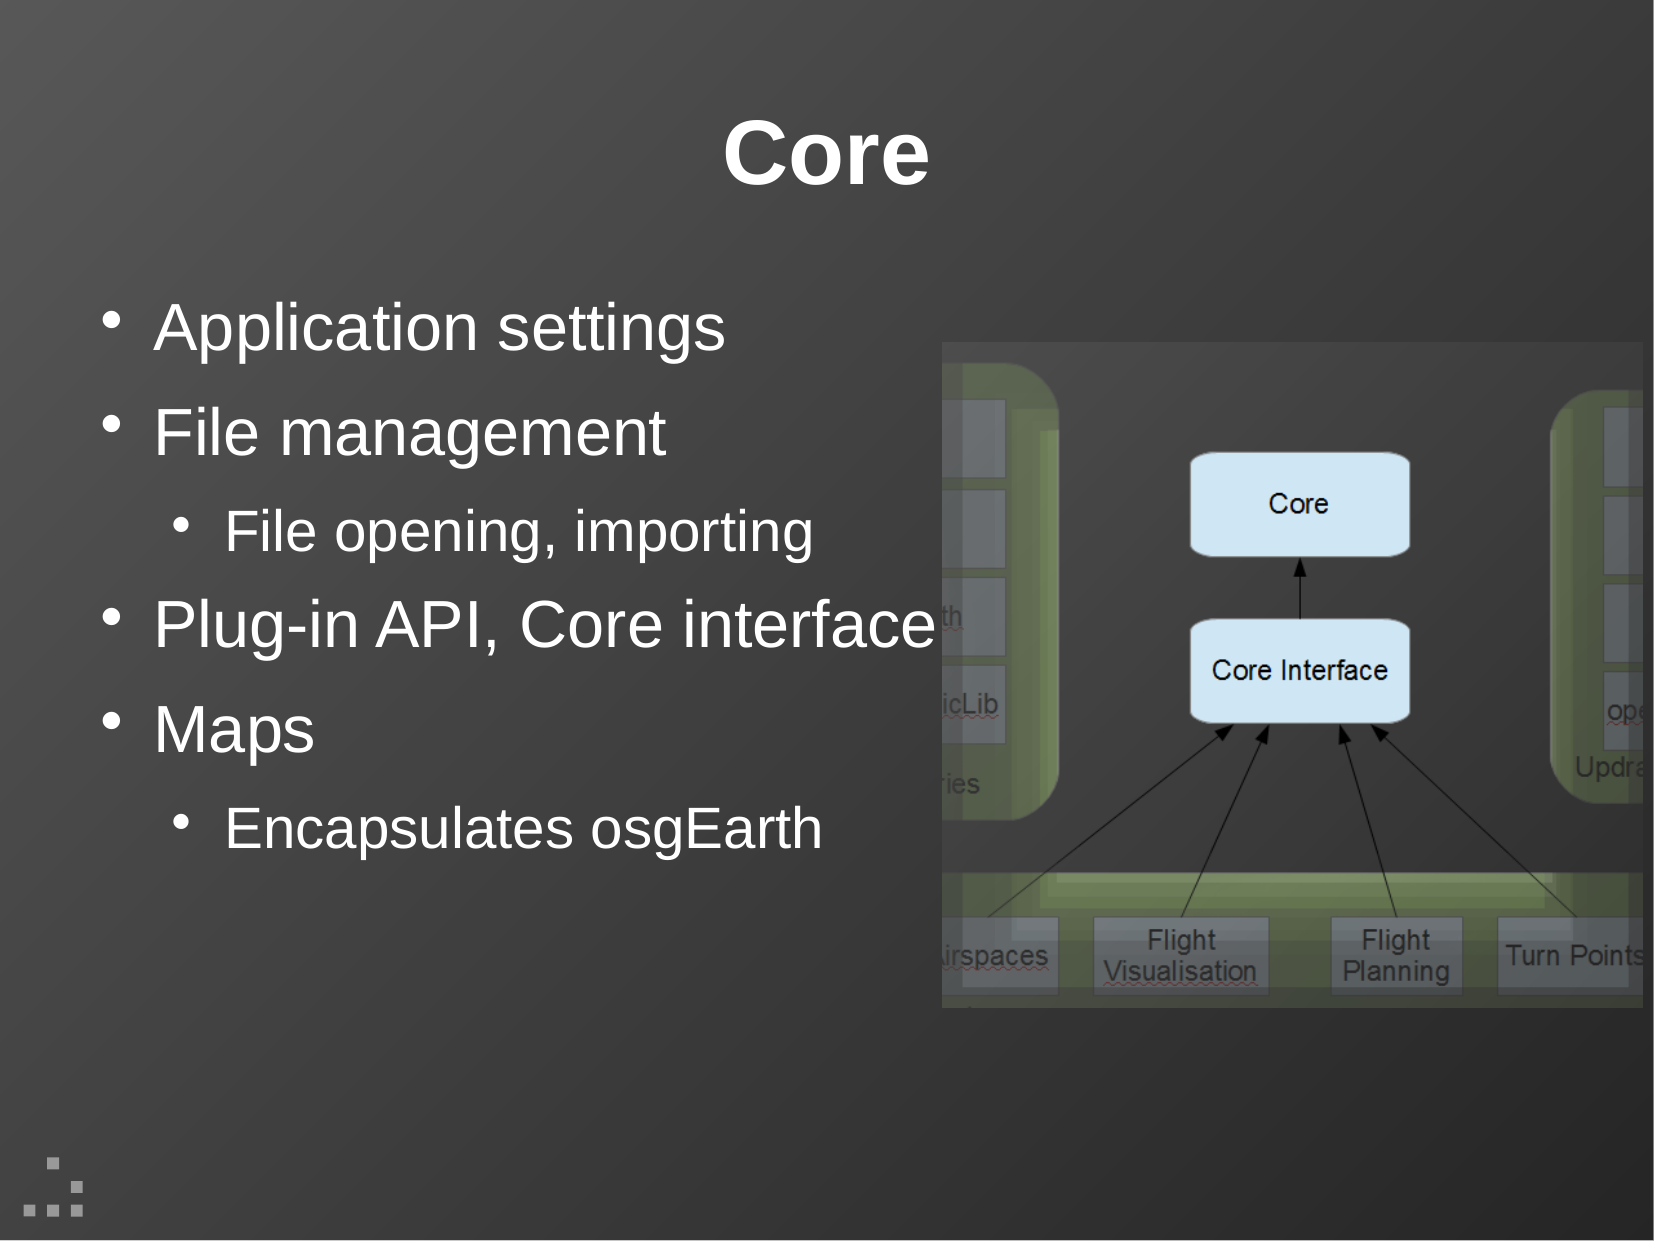

# Core
Application settings
File management
File opening, importing
Plug-in API, Core interface
Maps
Encapsulates osgEarth